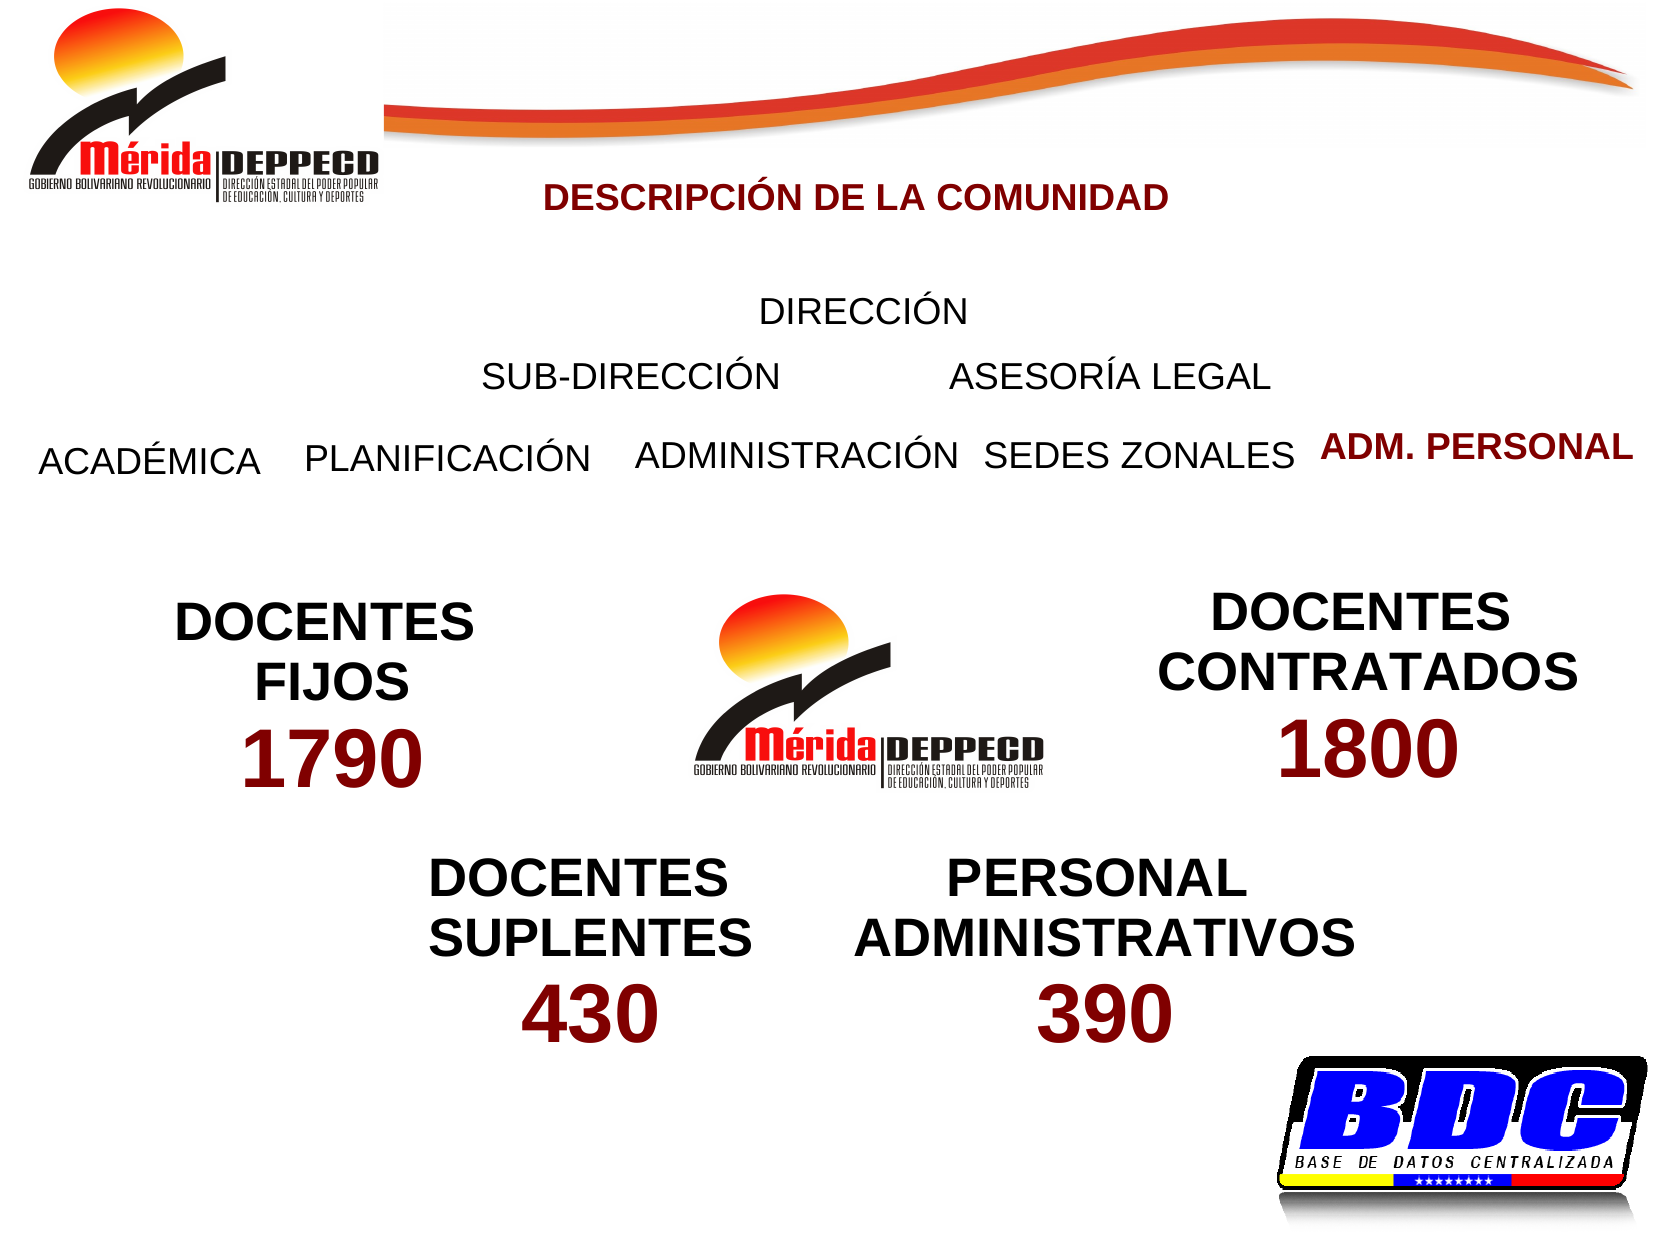

DESCRIPCIÓN DE LA COMUNIDAD
DIRECCIÓN
SUB-DIRECCIÓN
ASESORÍA LEGAL
ADM. PERSONAL
ADMINISTRACIÓN
SEDES ZONALES
PLANIFICACIÓN
ACADÉMICA
DOCENTES
CONTRATADOS
1800
DOCENTES
FIJOS
1790
DOCENTES
SUPLENTES
430
PERSONAL
ADMINISTRATIVOS
390